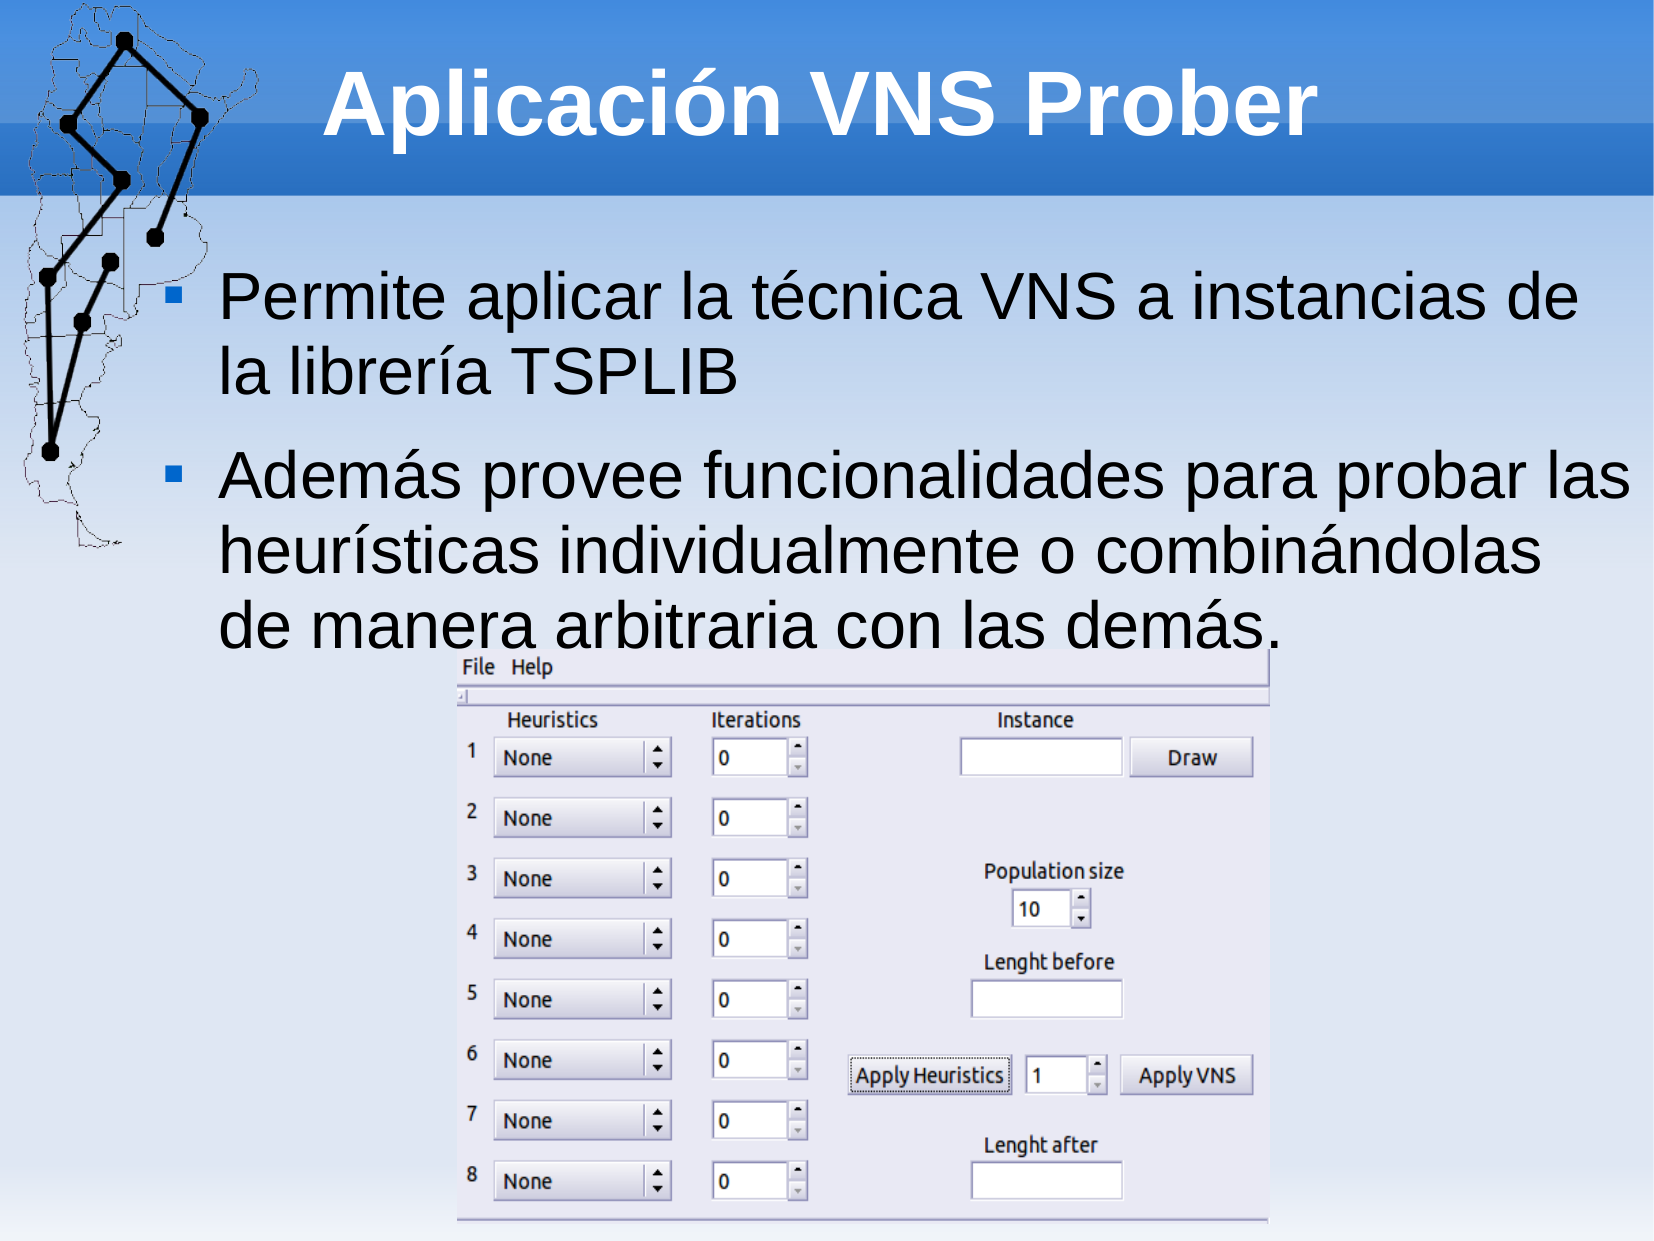

# Aplicación VNS Prober
Permite aplicar la técnica VNS a instancias de la librería TSPLIB
Además provee funcionalidades para probar las heurísticas individualmente o combinándolas de manera arbitraria con las demás.